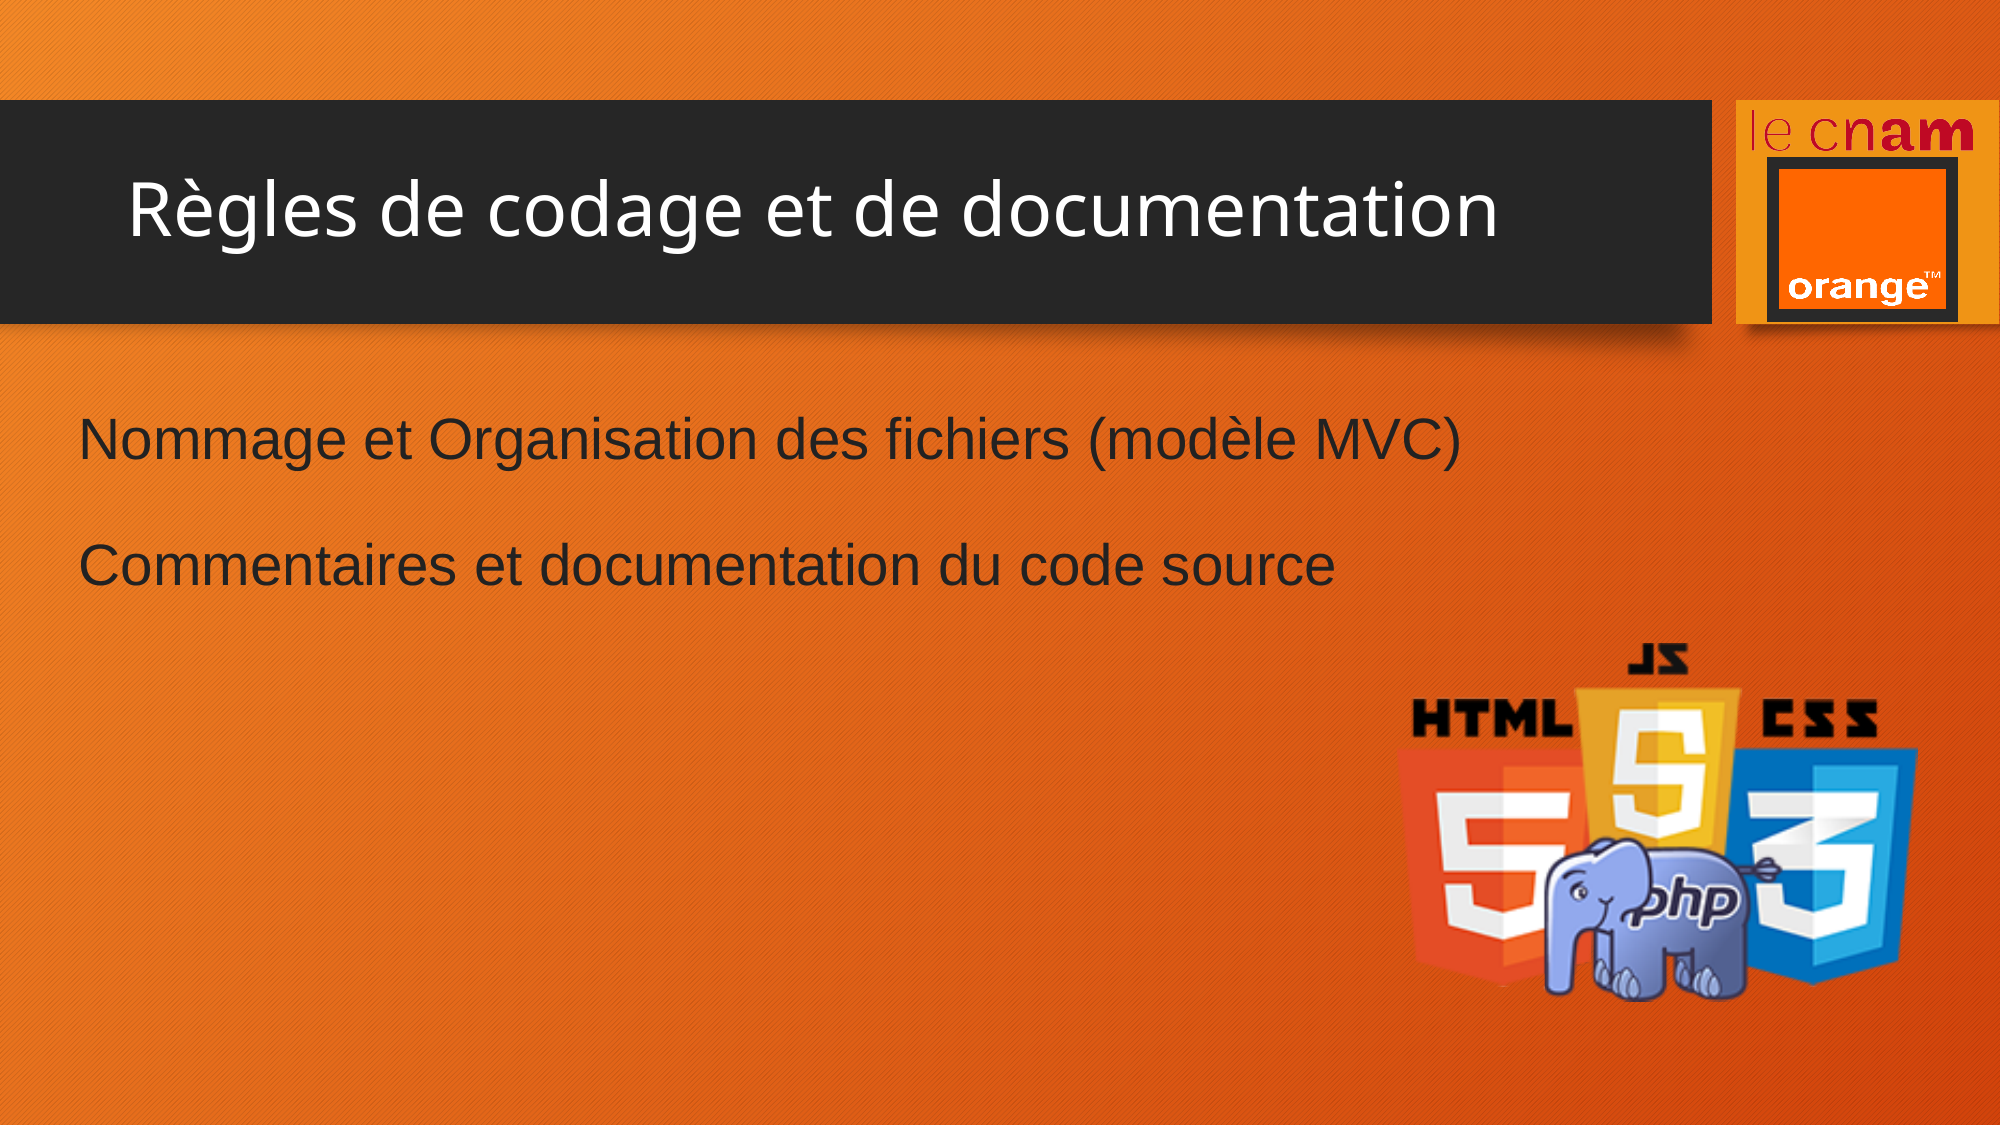

# Règles de codage et de documentation
Nommage et Organisation des fichiers (modèle MVC)
Commentaires et documentation du code source